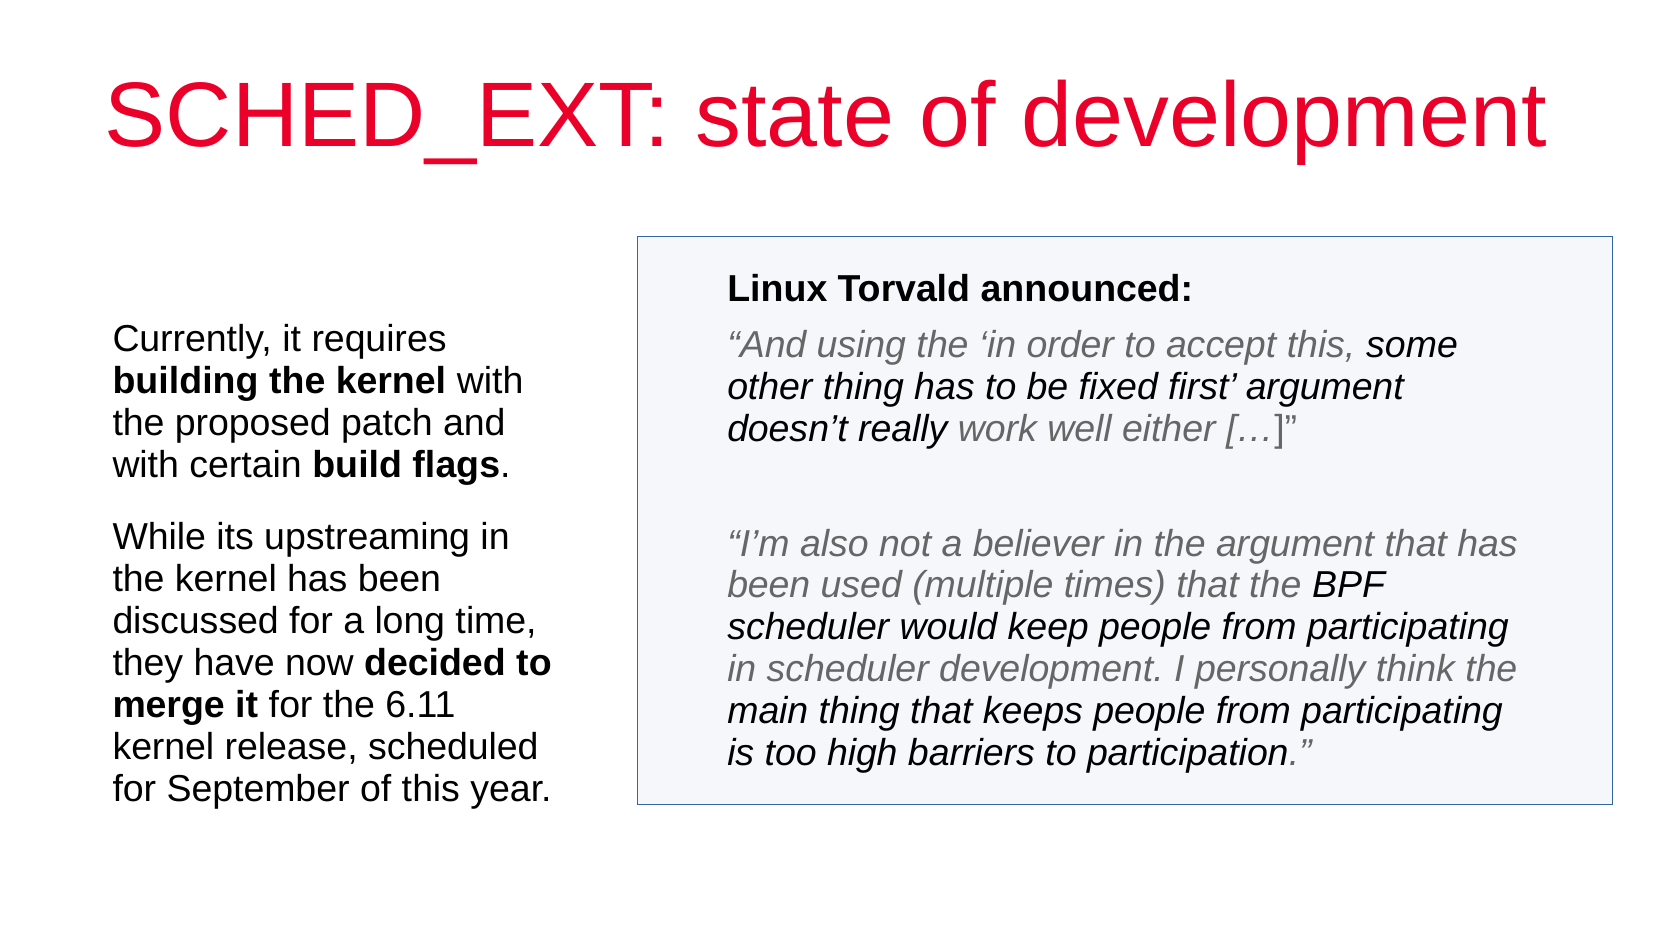

# SCHED_EXT: state of development
Linux Torvald announced:
“And using the ‘in order to accept this, some other thing has to be fixed first’ argument doesn’t really work well either […]”
“I’m also not a believer in the argument that has been used (multiple times) that the BPF scheduler would keep people from participating in scheduler development. I personally think the main thing that keeps people from participating is too high barriers to participation.”
Currently, it requires building the kernel with the proposed patch and with certain build flags.
While its upstreaming in the kernel has been discussed for a long time, they have now decided to merge it for the 6.11 kernel release, scheduled for September of this year.